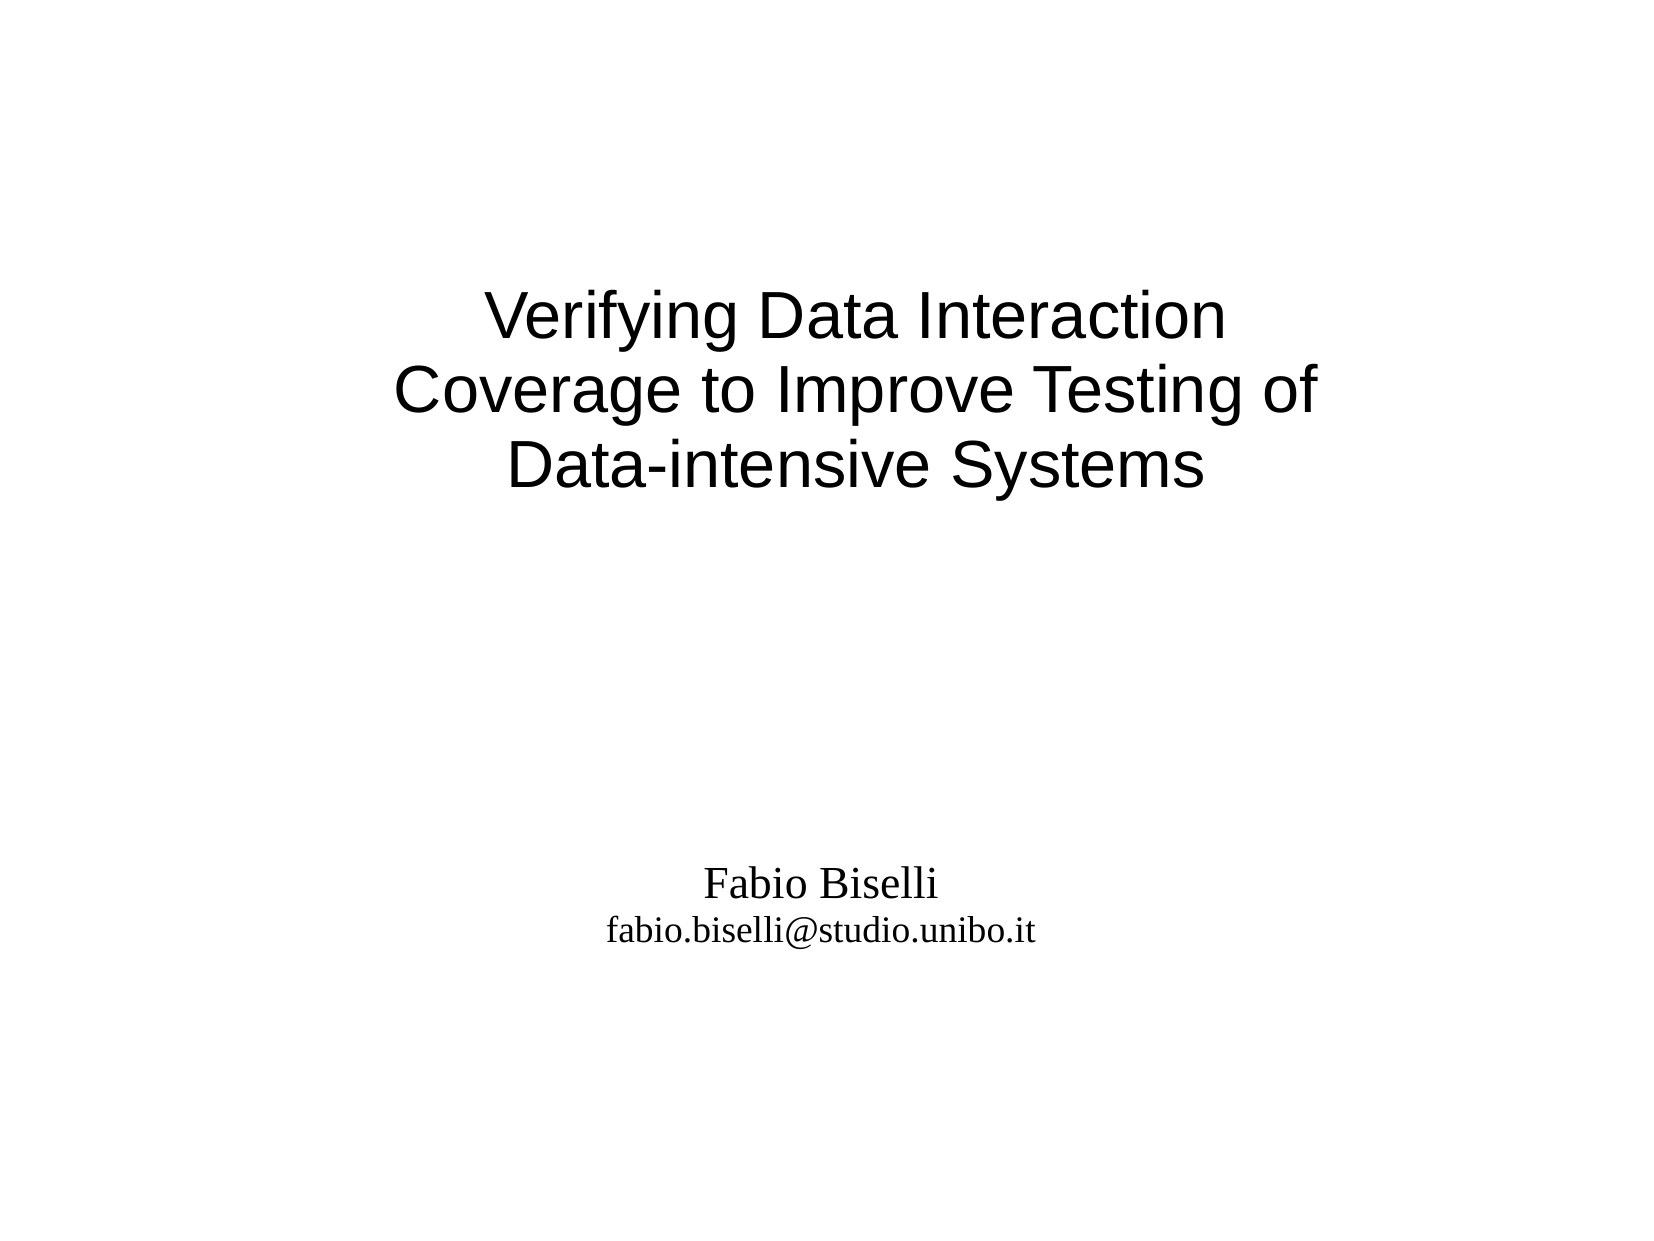

# Verifying Data Interaction Coverage to Improve Testing of Data-intensive Systems
Fabio Biselli
fabio.biselli@studio.unibo.it